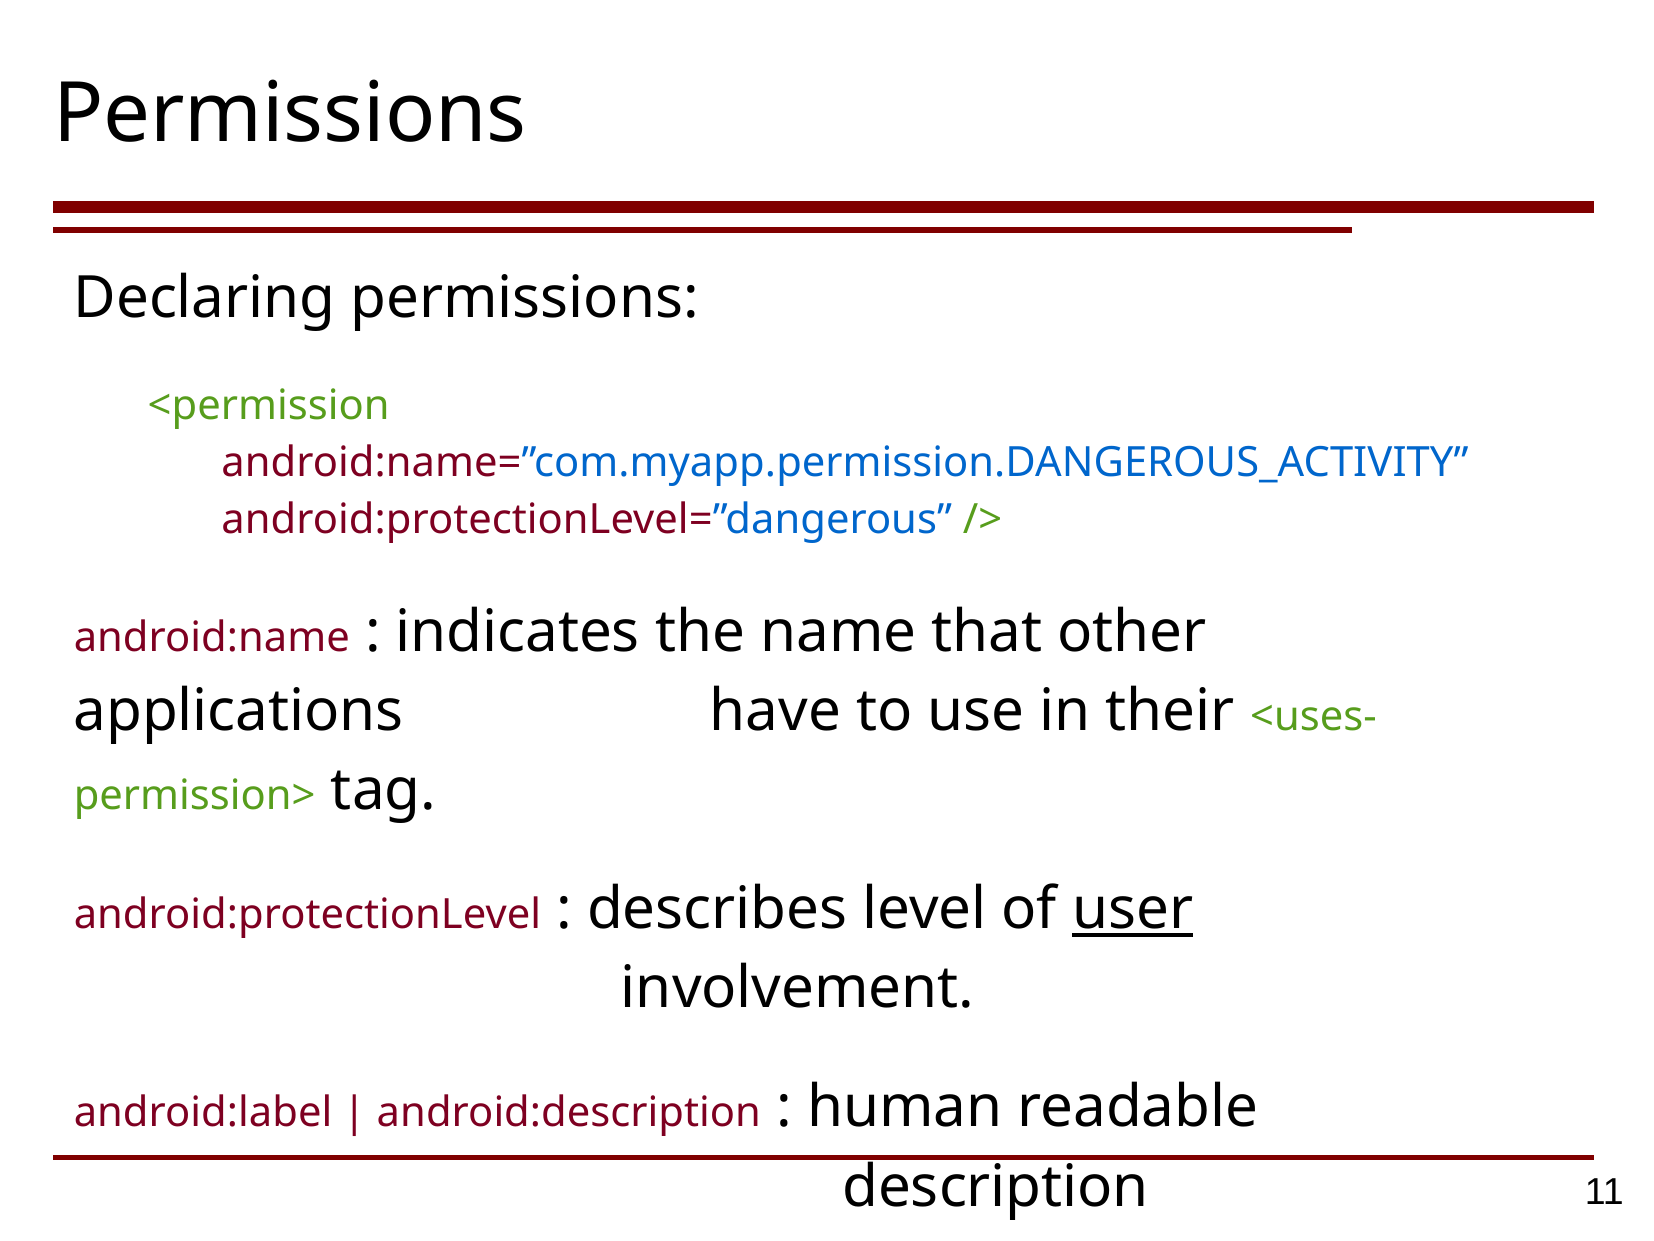

# Permissions
Declaring permissions:
	<permission
		android:name=”com.myapp.permission.DANGEROUS_ACTIVITY”
		android:protectionLevel=”dangerous” />
android:name : indicates the name that other applications 				 have to use in their <uses-permission> tag.
android:protectionLevel : describes level of user 											 involvement.
android:label | android:description : human readable 													 description